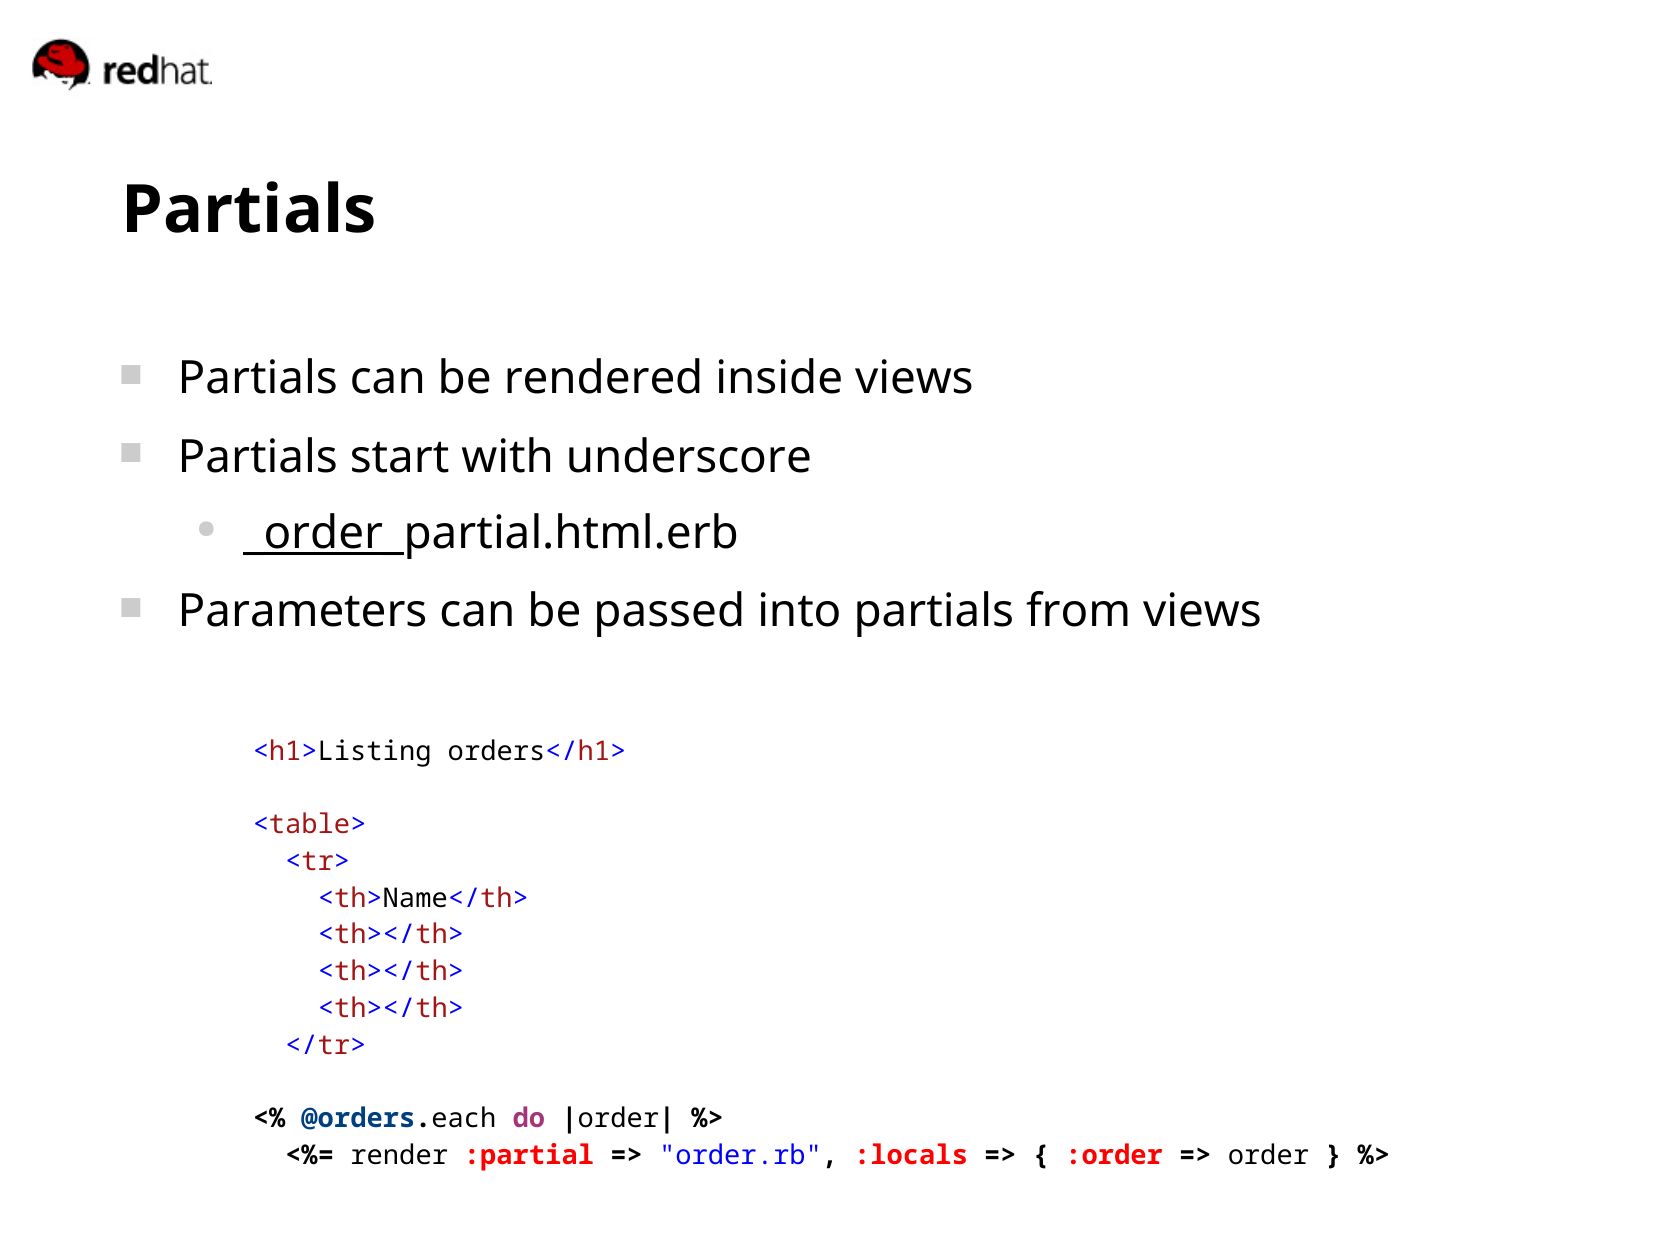

# Partials
Partials can be rendered inside views
Partials start with underscore
_order_partial.html.erb
Parameters can be passed into partials from views
<h1>Listing orders</h1>
<table>
 <tr>
 <th>Name</th>
 <th></th>
 <th></th>
 <th></th>
 </tr>
<% @orders.each do |order| %>
 <%= render :partial => "order.rb", :locals => { :order => order } %>